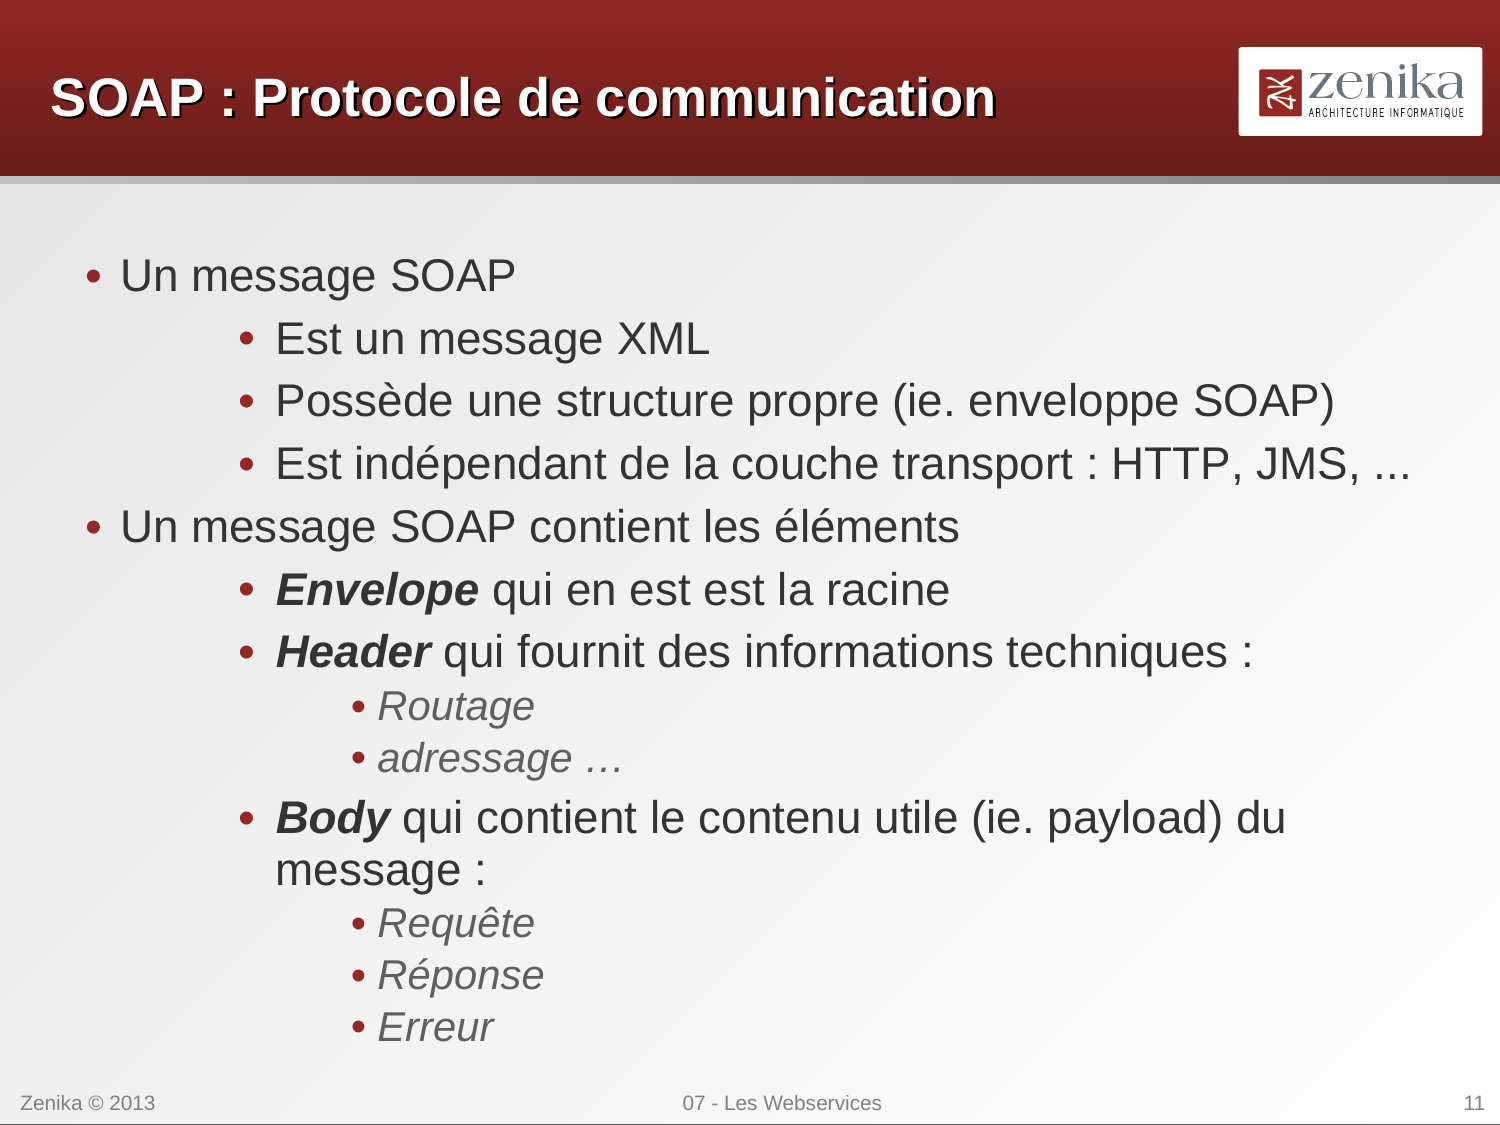

# SOAP : Protocole de communication
Un message SOAP
Est un message XML
Possède une structure propre (ie. enveloppe SOAP)
Est indépendant de la couche transport : HTTP, JMS, ...
Un message SOAP contient les éléments
Envelope qui en est est la racine
Header qui fournit des informations techniques :
 Routage
 adressage …
Body qui contient le contenu utile (ie. payload) du message :
 Requête
 Réponse
 Erreur